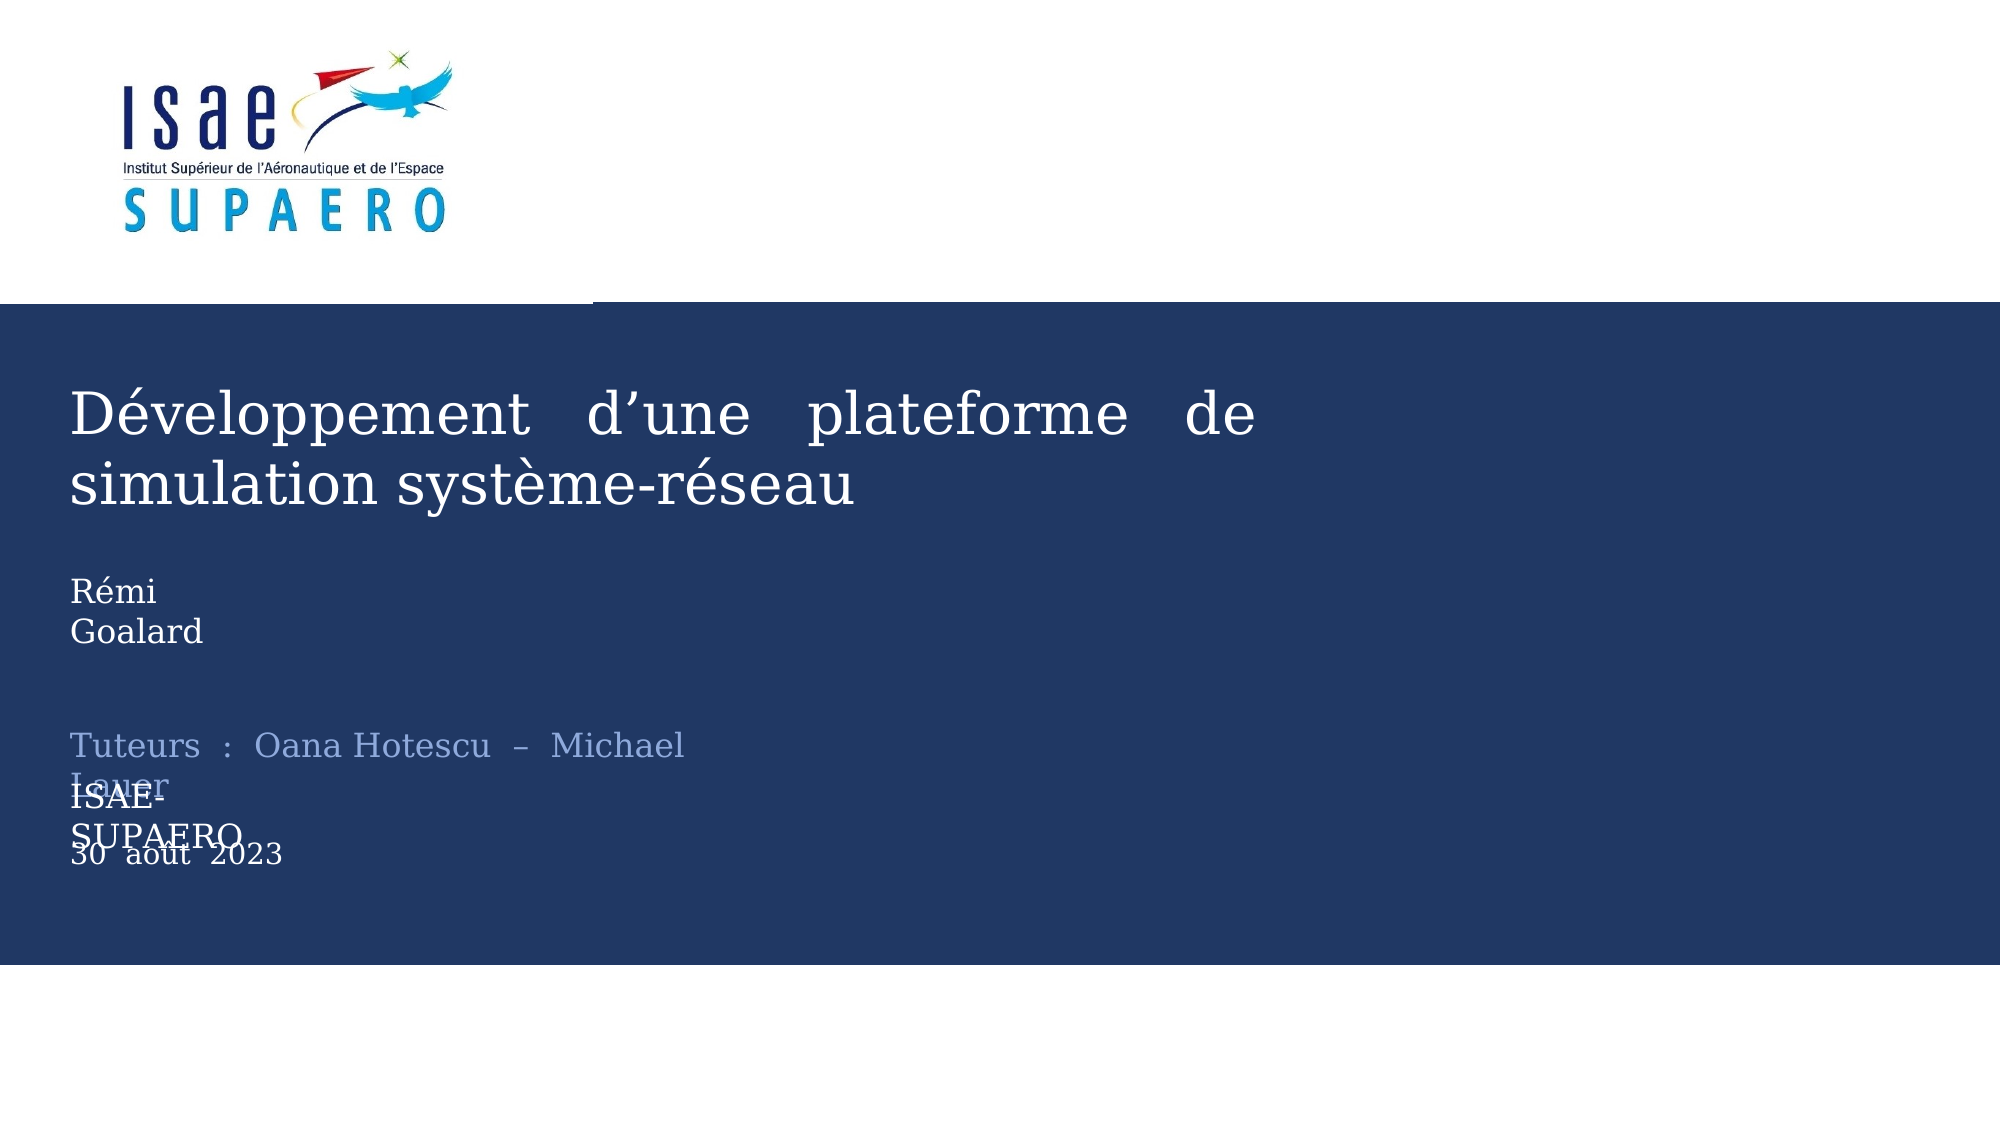

Développement d’une plateforme de simulation système-réseau
Rémi Goalard
Tuteurs : Oana Hotescu – Michael Lauer
ISAE-SUPAERO
30 août 2023